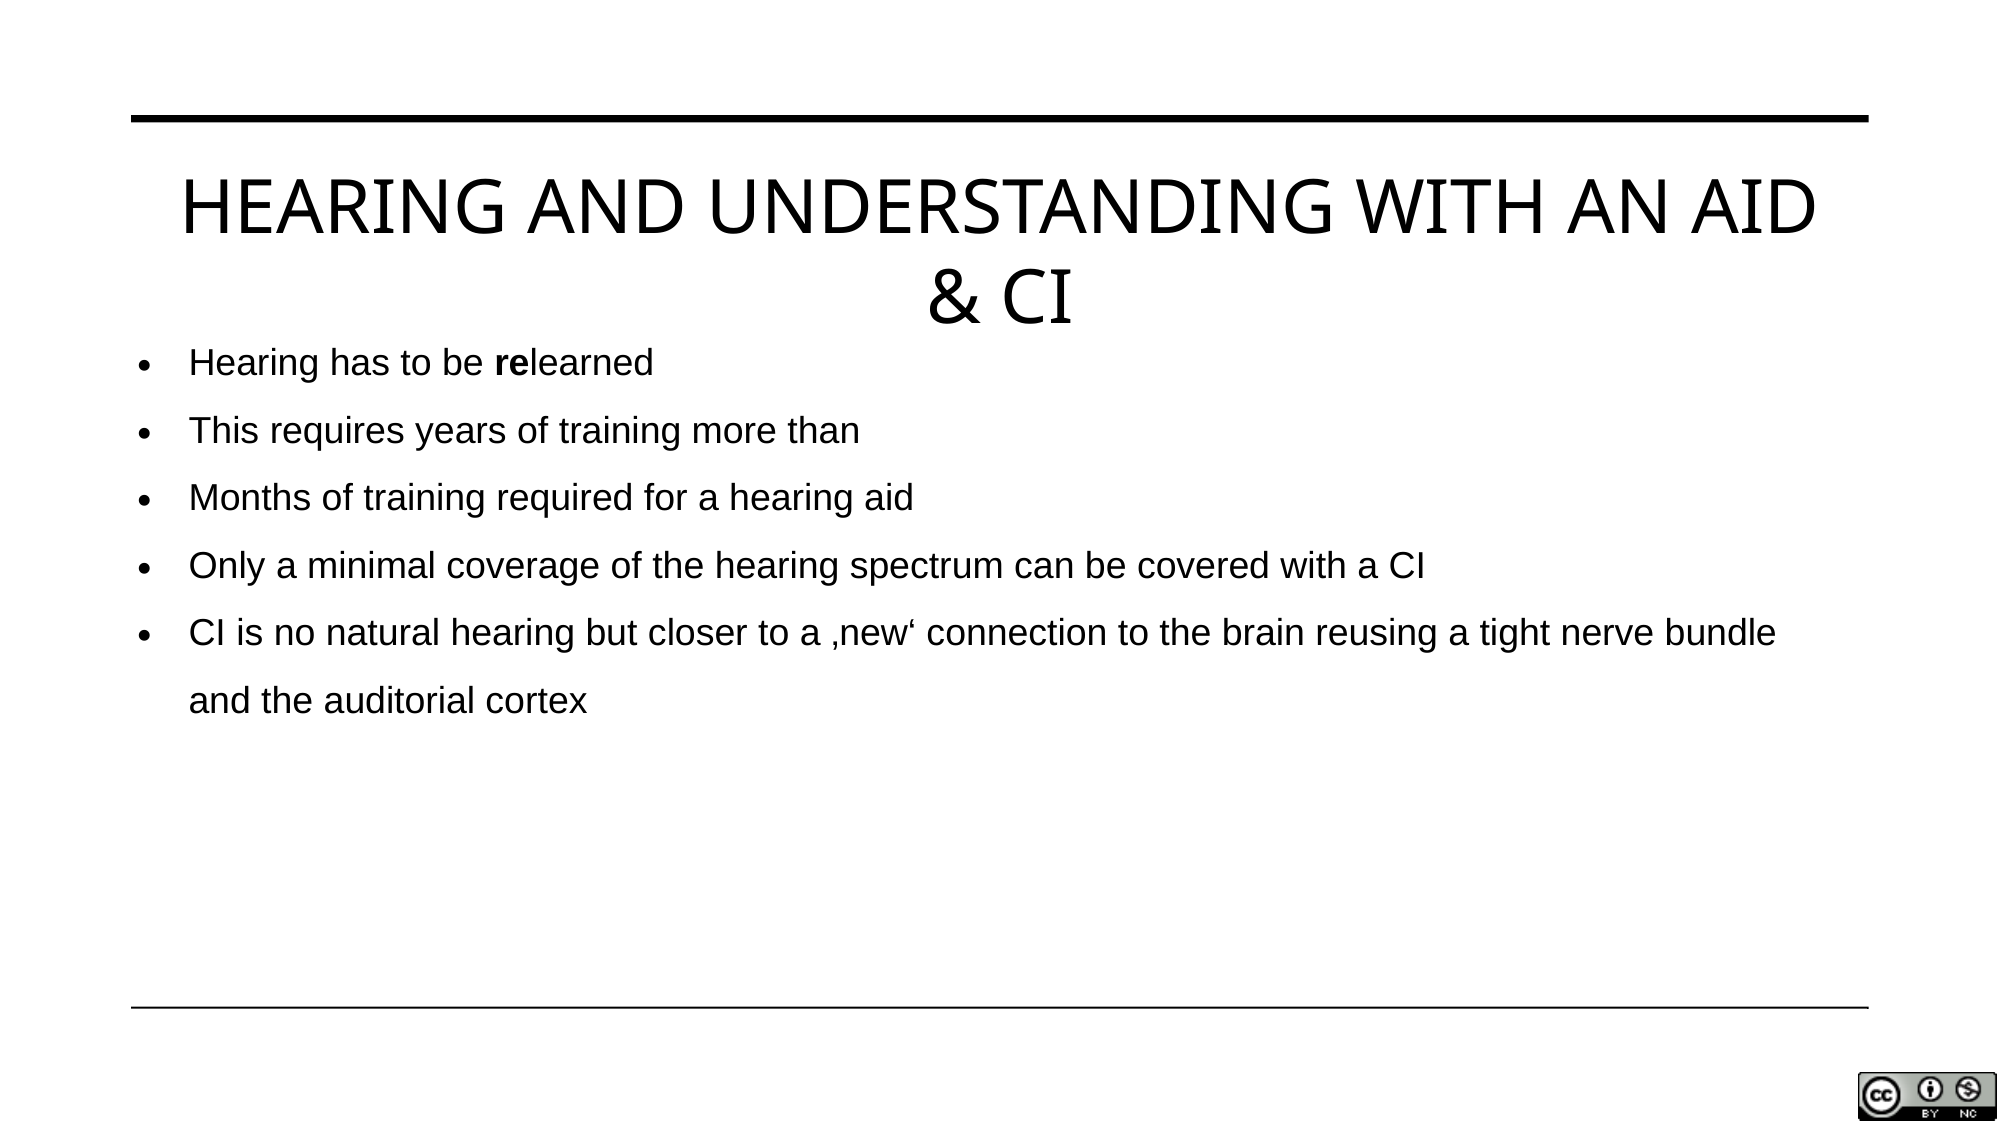

# HEARING AND UNDERSTANDING WITH AN AID & CI
Hearing has to be relearned
This requires years of training more than
Months of training required for a hearing aid
Only a minimal coverage of the hearing spectrum can be covered with a CI
CI is no natural hearing but closer to a ‚new‘ connection to the brain reusing a tight nerve bundle and the auditorial cortex